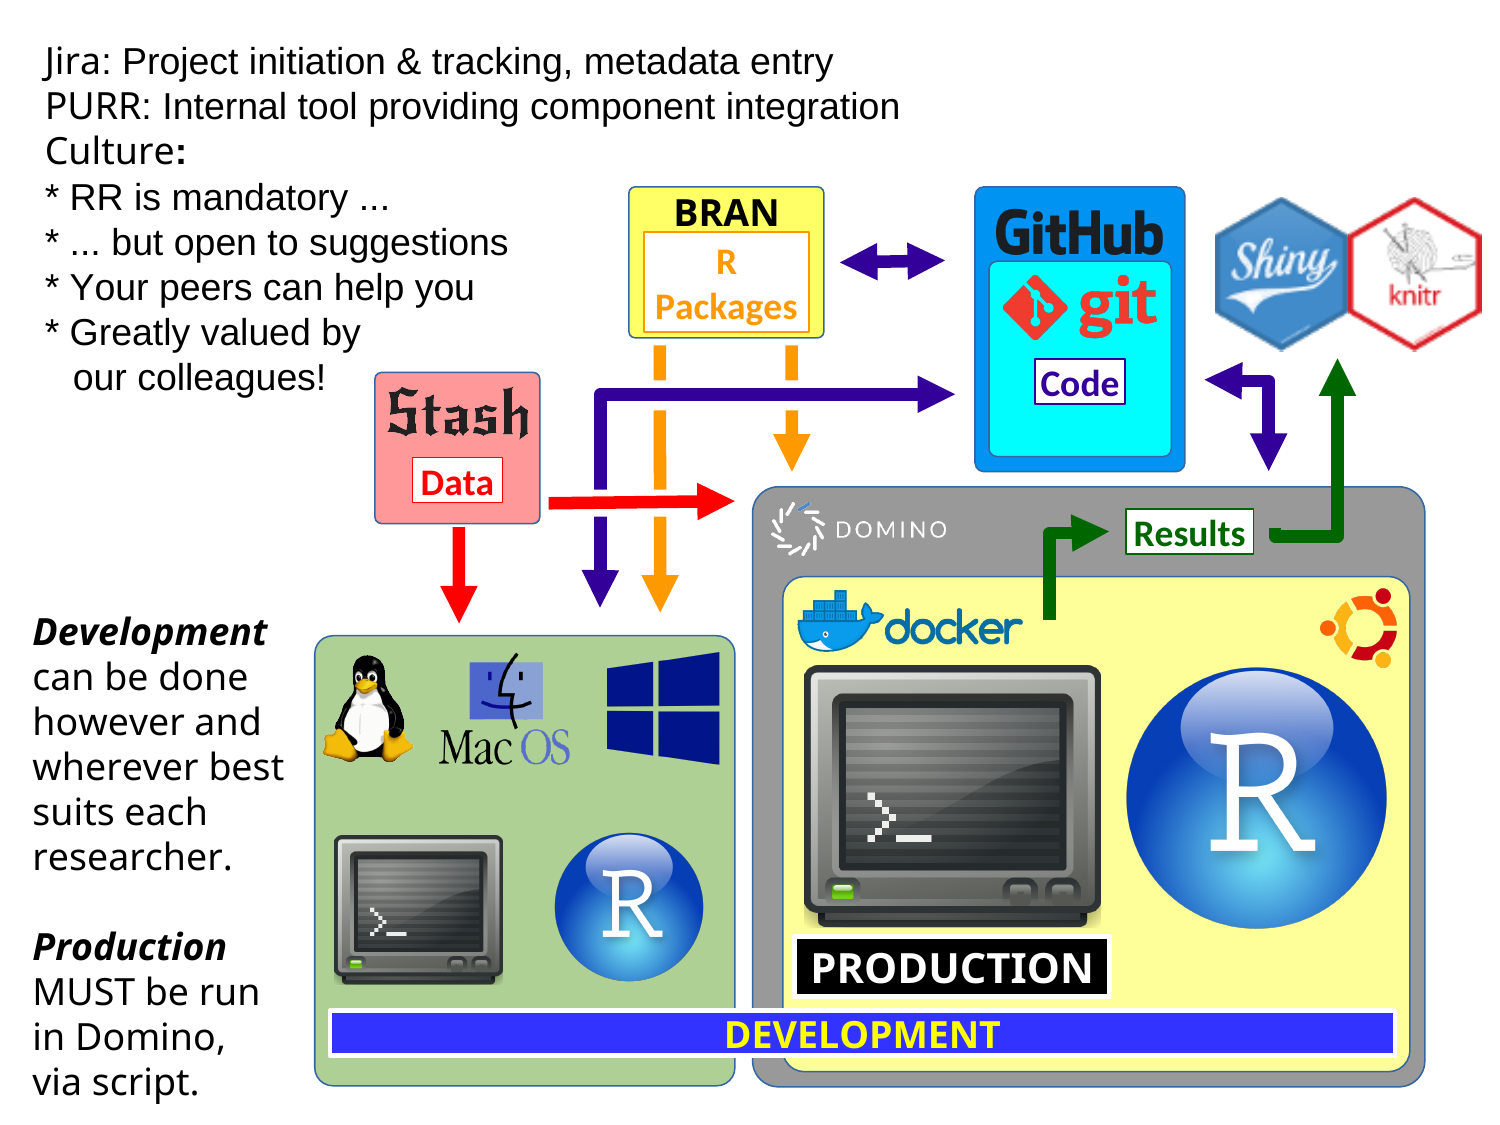

Jira: Project initiation & tracking, metadata entry
PURR: Internal tool providing component integration
Culture:
* RR is mandatory ...
* ... but open to suggestions
* Your peers can help you
* Greatly valued by
our colleagues!
BRAN
R
Packages
Code
Data
Results
Development can be done however and wherever best suits each researcher.
Production MUST be run in Domino,
via script.
PRODUCTION
DEVELOPMENT